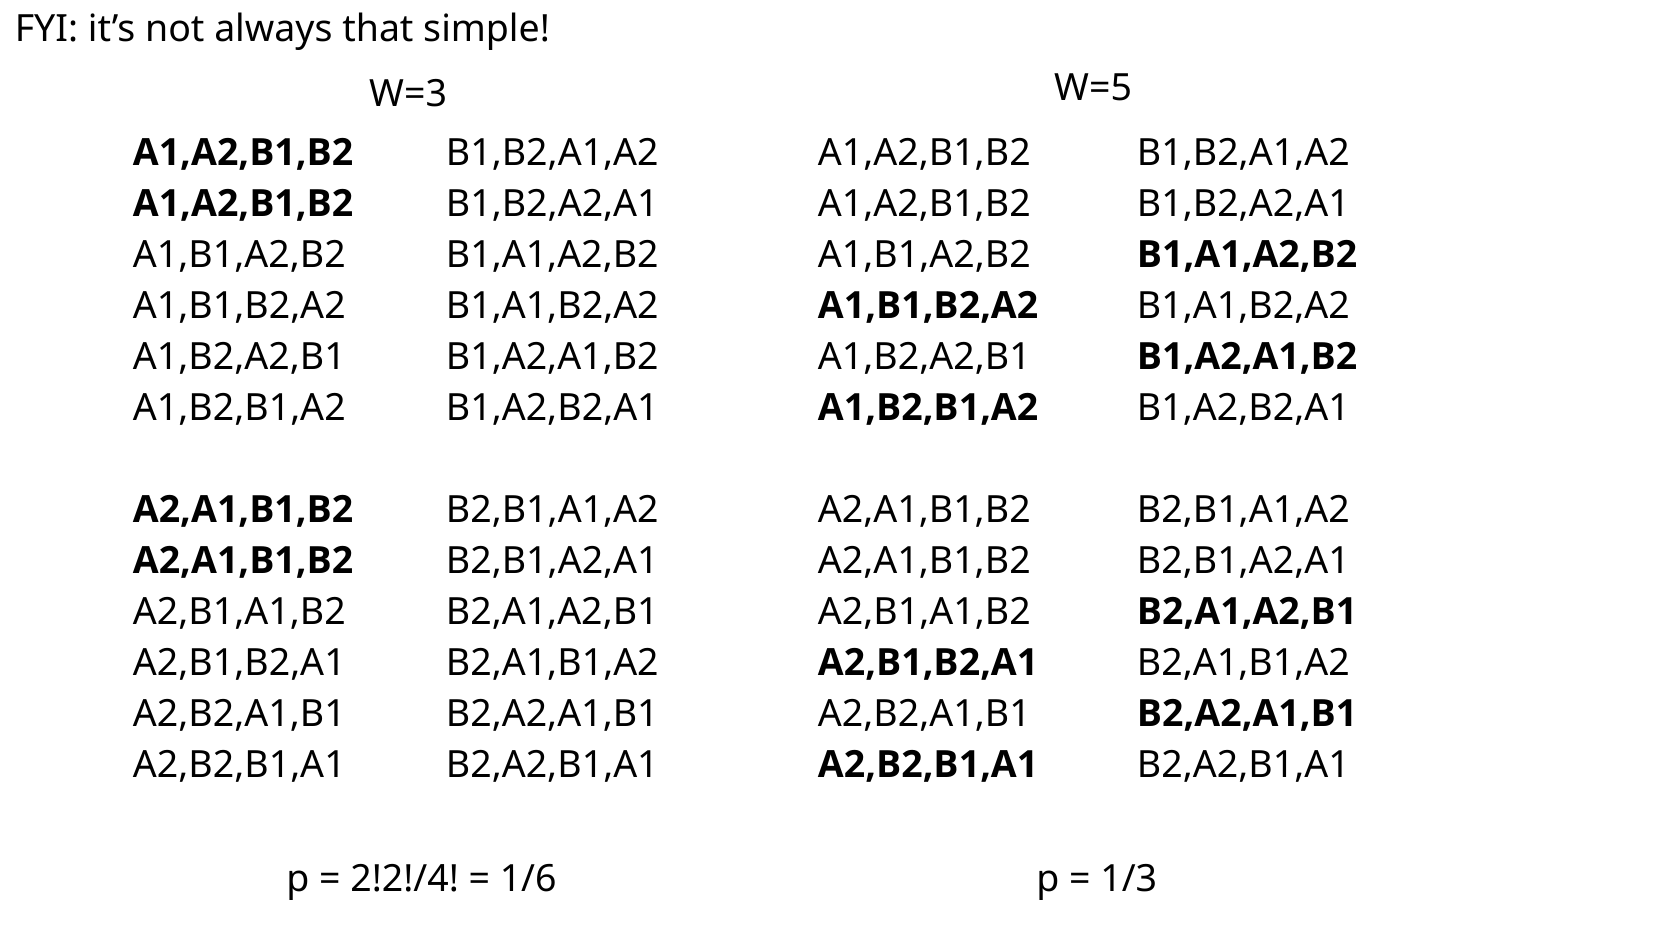

FYI: it’s not always that simple!
W=5
W=3
A1,A2,B1,B2
A1,A2,B1,B2
A1,B1,A2,B2
A1,B1,B2,A2
A1,B2,A2,B1
A1,B2,B1,A2
A2,A1,B1,B2
A2,A1,B1,B2
A2,B1,A1,B2
A2,B1,B2,A1
A2,B2,A1,B1
A2,B2,B1,A1
A1,A2,B1,B2
A1,A2,B1,B2
A1,B1,A2,B2
A1,B1,B2,A2
A1,B2,A2,B1
A1,B2,B1,A2
A2,A1,B1,B2
A2,A1,B1,B2
A2,B1,A1,B2
A2,B1,B2,A1
A2,B2,A1,B1
A2,B2,B1,A1
B1,B2,A1,A2
B1,B2,A2,A1
B1,A1,A2,B2
B1,A1,B2,A2
B1,A2,A1,B2
B1,A2,B2,A1
B2,B1,A1,A2
B2,B1,A2,A1
B2,A1,A2,B1
B2,A1,B1,A2
B2,A2,A1,B1
B2,A2,B1,A1
B1,B2,A1,A2
B1,B2,A2,A1
B1,A1,A2,B2
B1,A1,B2,A2
B1,A2,A1,B2
B1,A2,B2,A1
B2,B1,A1,A2
B2,B1,A2,A1
B2,A1,A2,B1
B2,A1,B1,A2
B2,A2,A1,B1
B2,A2,B1,A1
p = 2!2!/4! = 1/6
p = 1/3